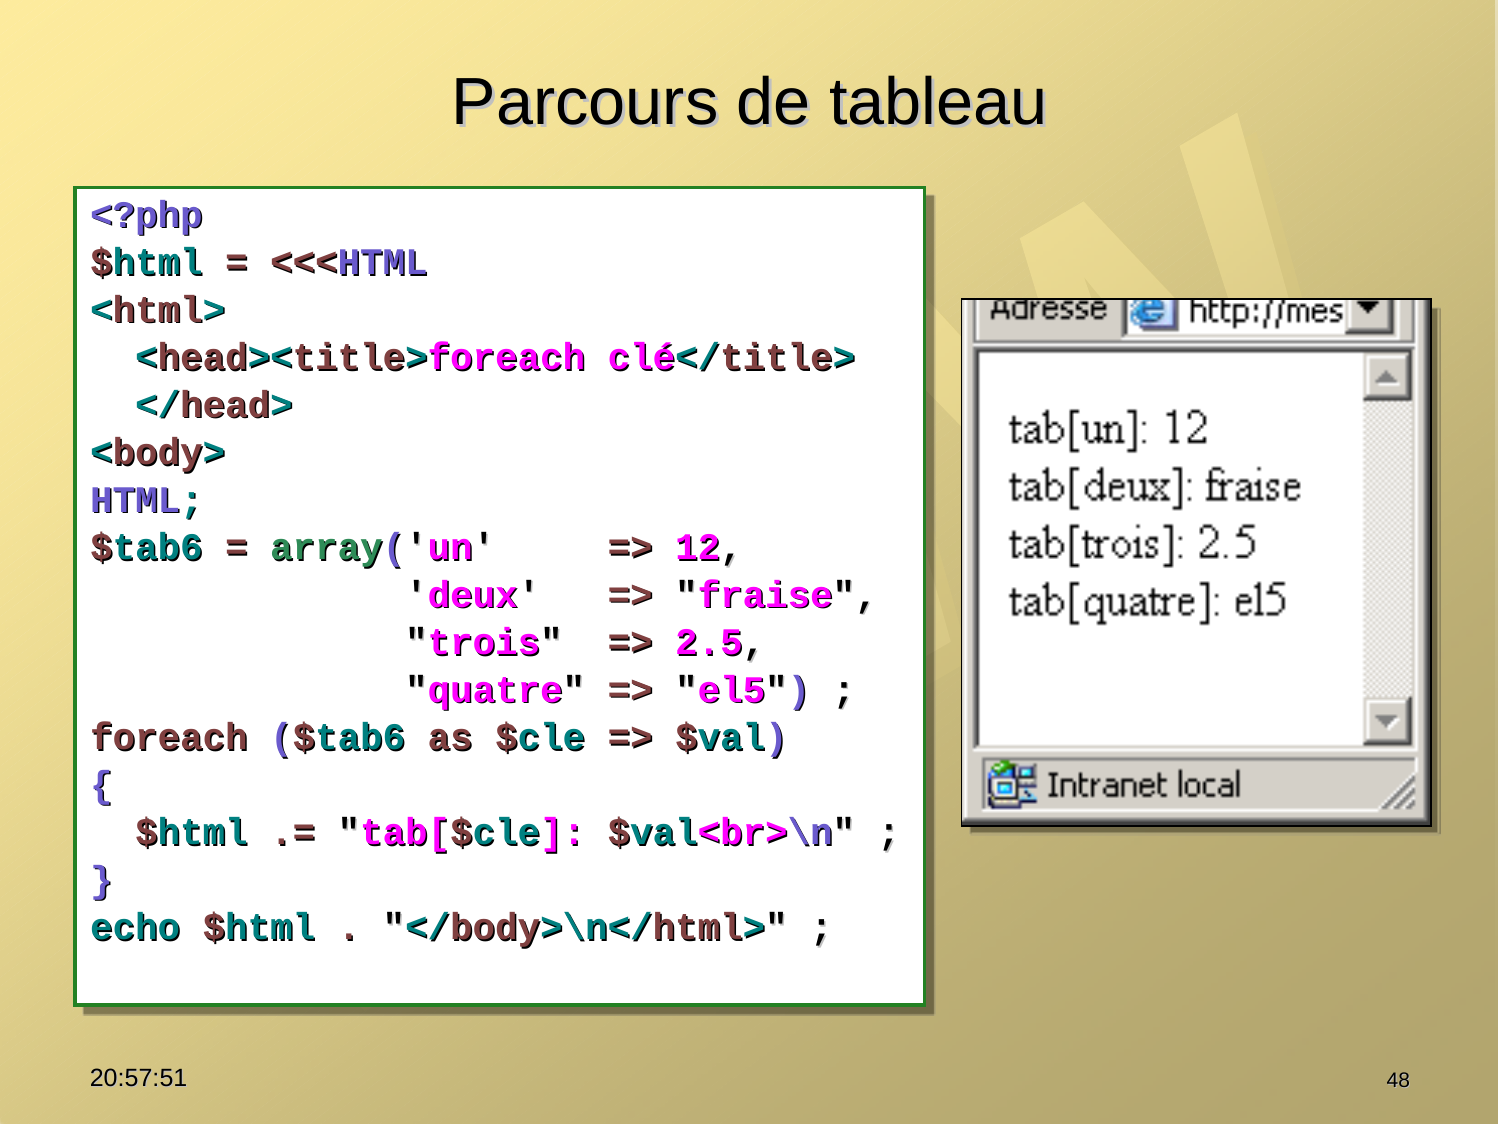

# Parcours de tableau
<?php
$html = <<<HTML
<html>
 <head><title>foreach clé</title>
 </head>
<body>
HTML;
$tab6 = array('un' => 12,
 'deux' => "fraise",
 "trois" => 2.5,
 "quatre" => "el5") ;
foreach ($tab6 as $cle => $val)
{
 $html .= "tab[$cle]: $val<br>\n" ;
}
echo $html . "</body>\n</html>" ;
21:08:09